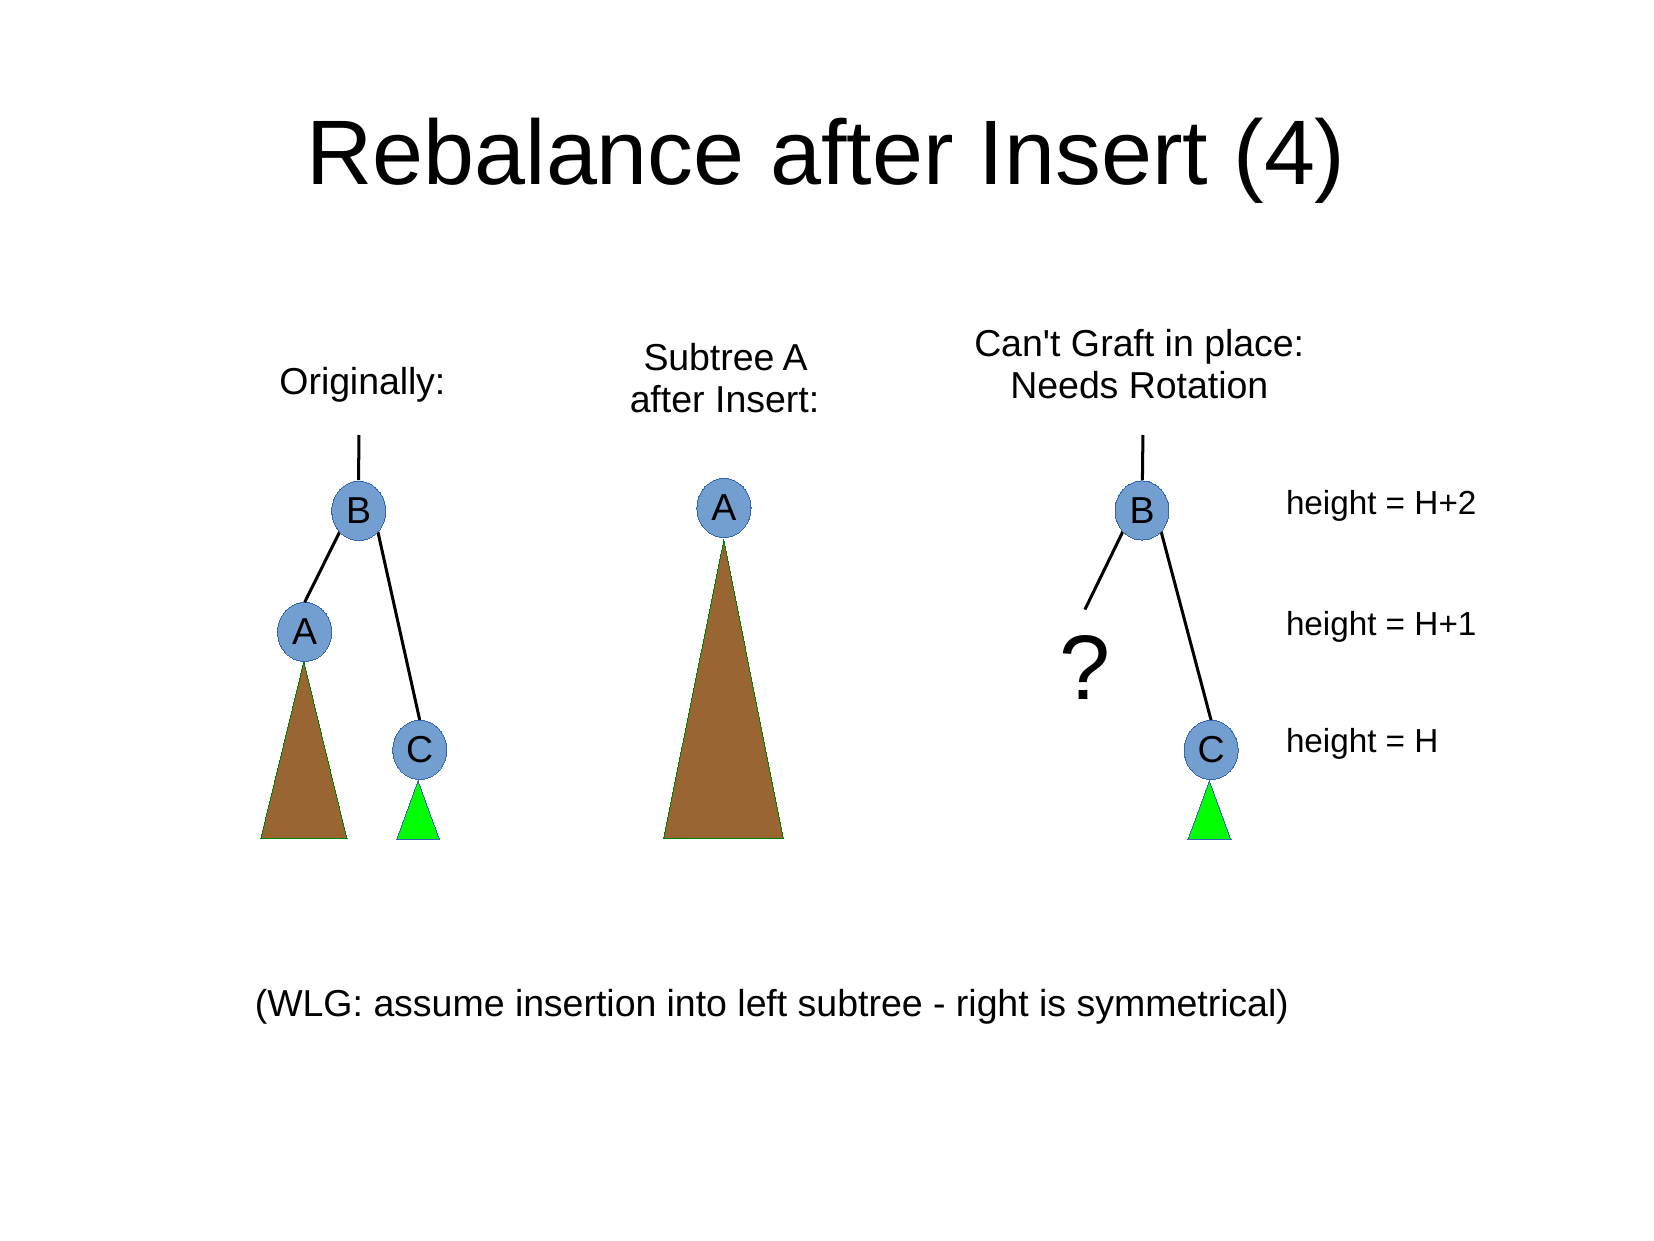

# Rebalance after Insert (4)
Can't Graft in place:
Needs Rotation
Subtree A after Insert:
Originally:
height = H+2
A
B
B
height = H+1
A
?
height = H
C
C
(WLG: assume insertion into left subtree - right is symmetrical)